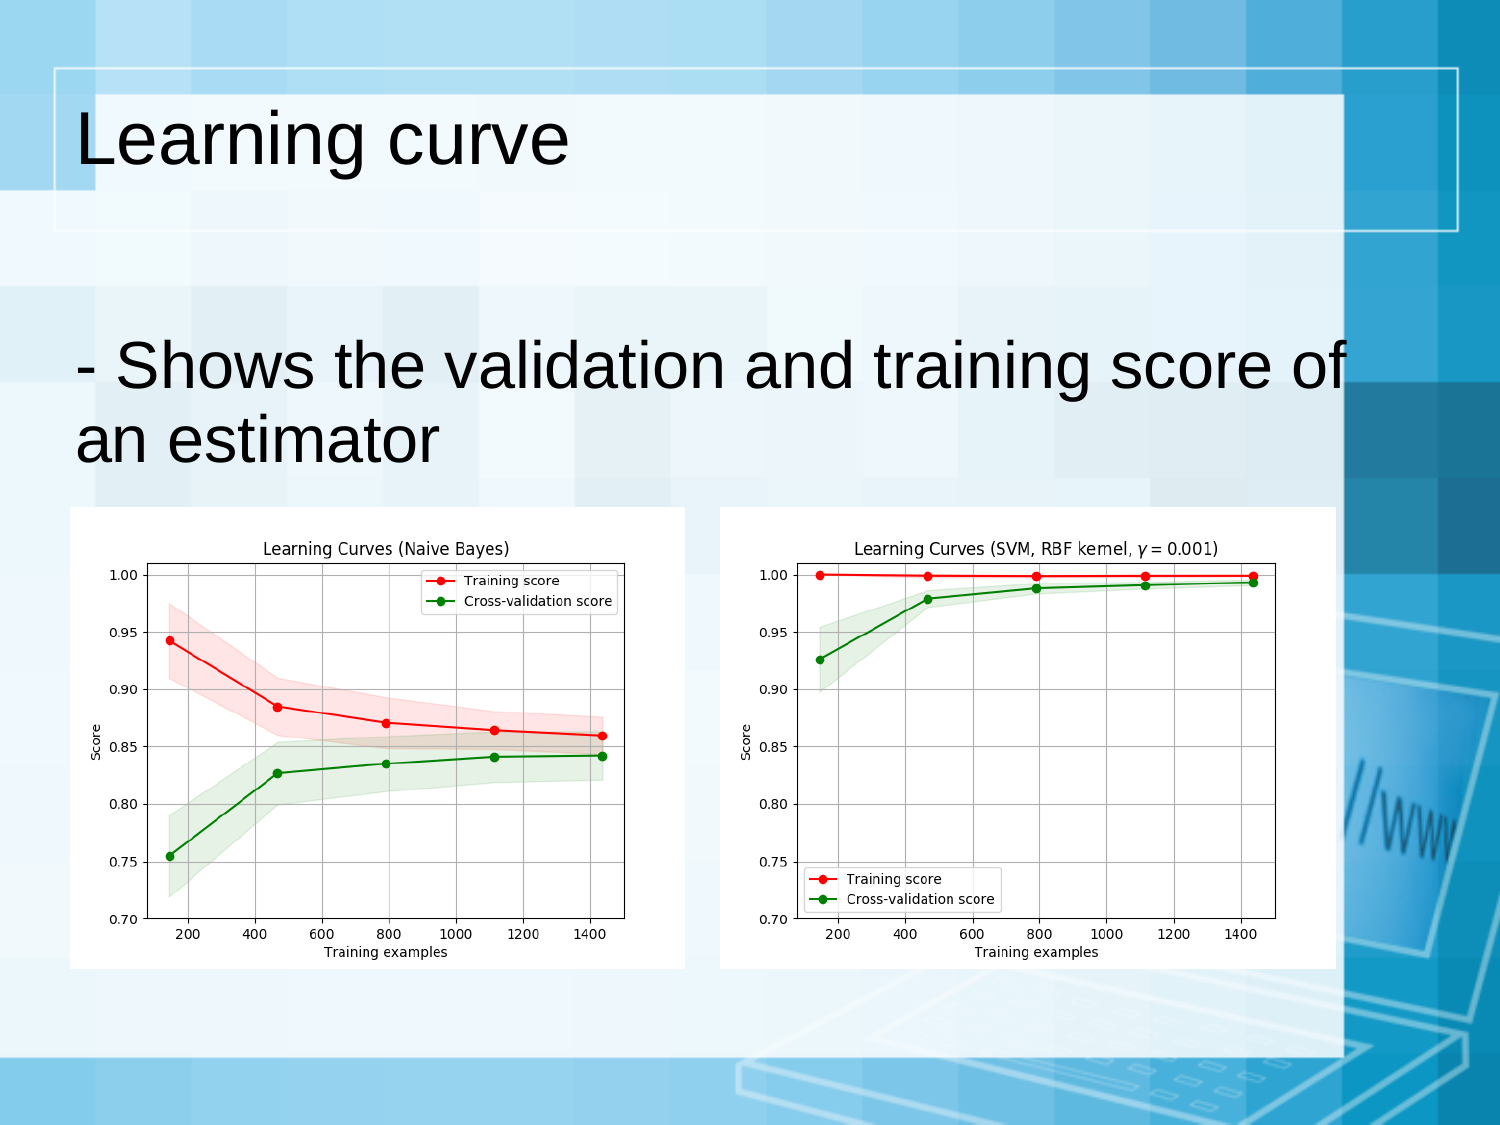

# Learning curve
- Shows the validation and training score of an estimator